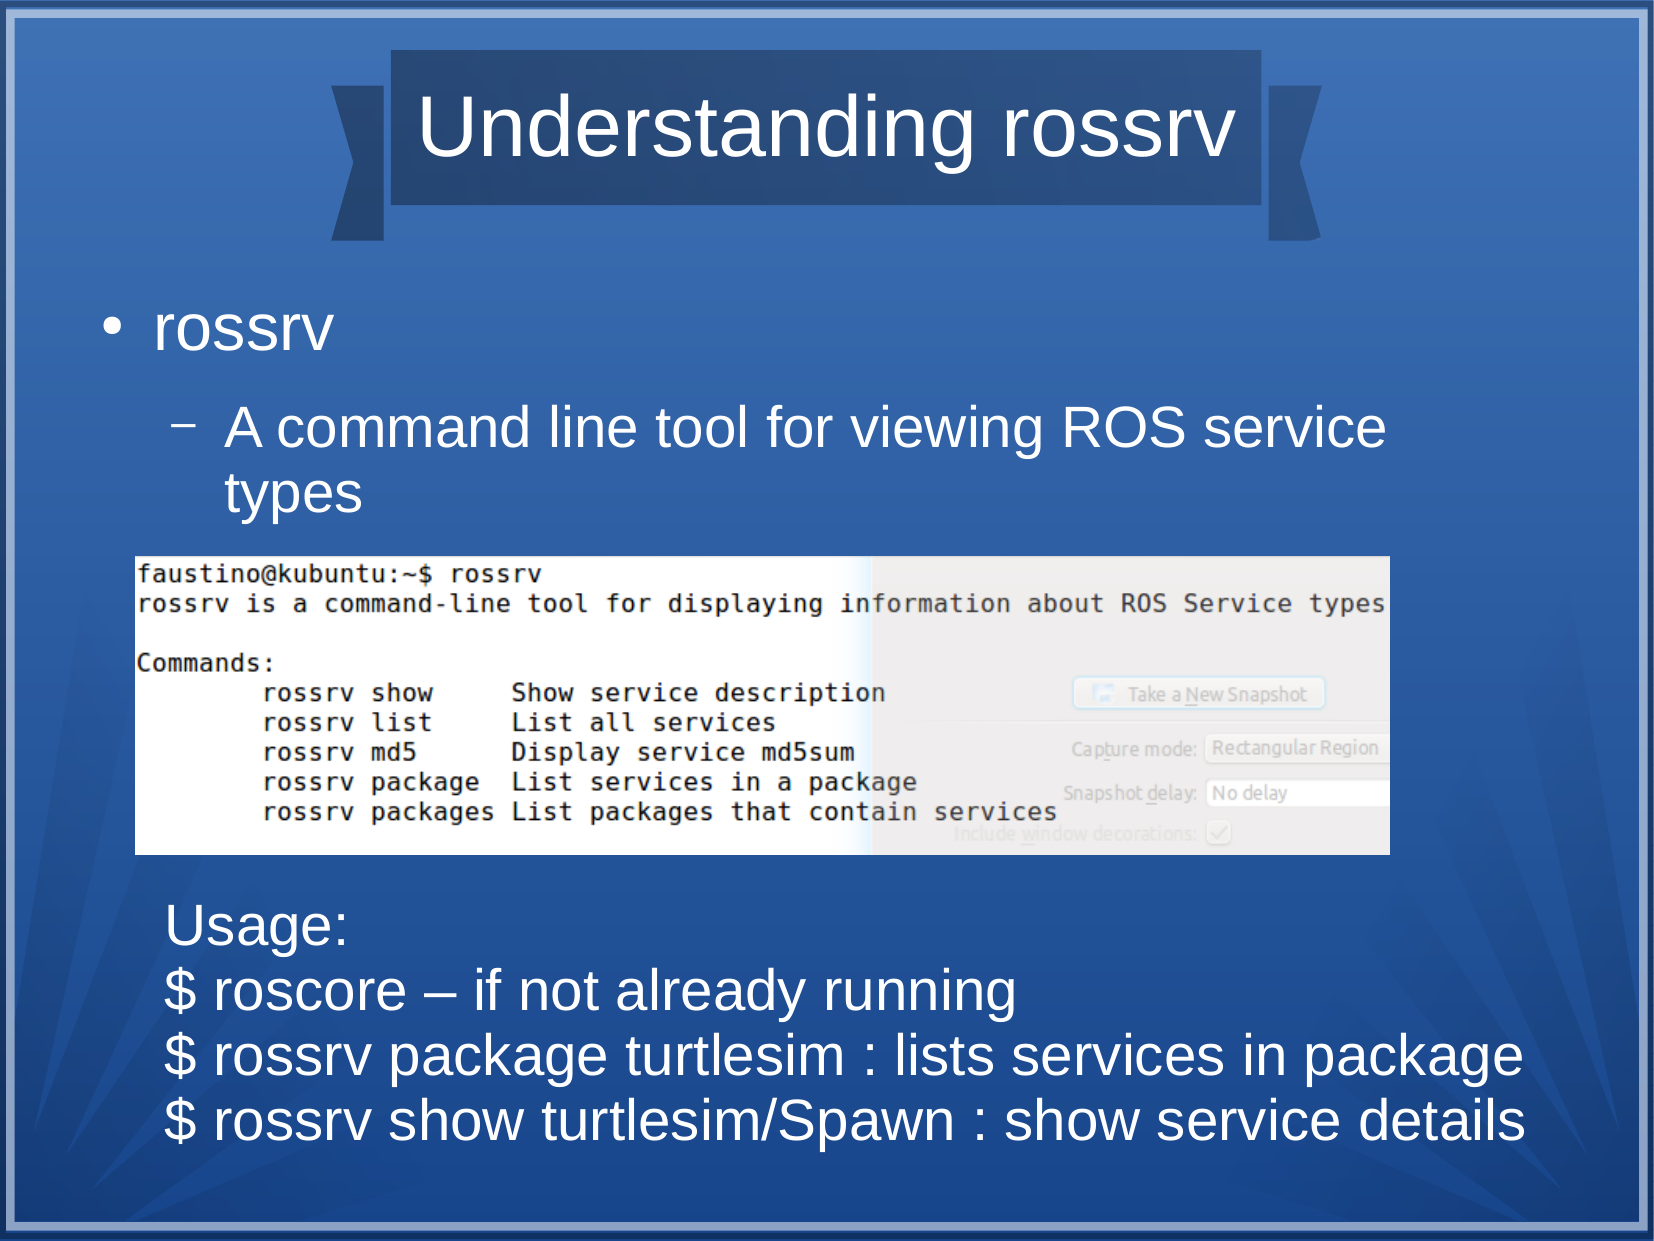

# Understanding rossrv
rossrv
A command line tool for viewing ROS service types
Usage:
$ roscore – if not already running
$ rossrv package turtlesim : lists services in package
$ rossrv show turtlesim/Spawn : show service details